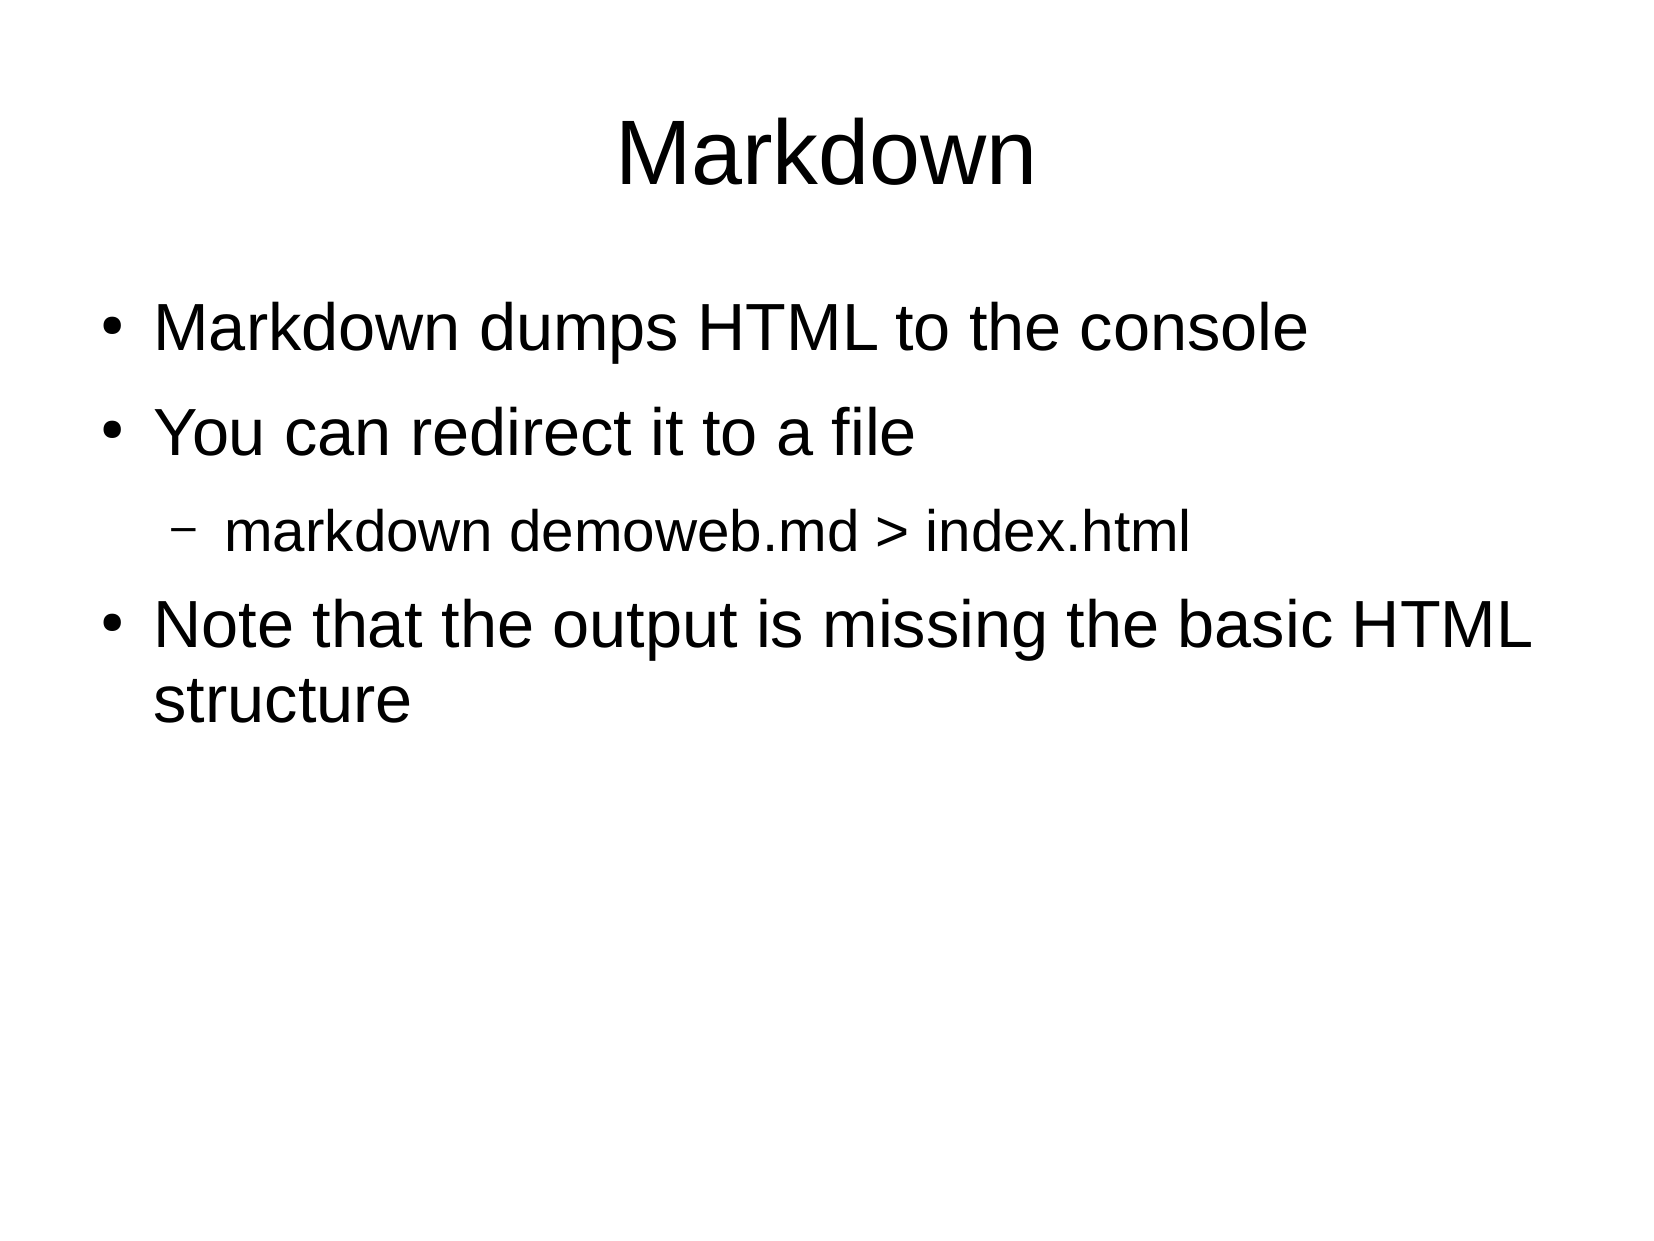

# Markdown
Markdown dumps HTML to the console
You can redirect it to a file
markdown demoweb.md > index.html
Note that the output is missing the basic HTML structure